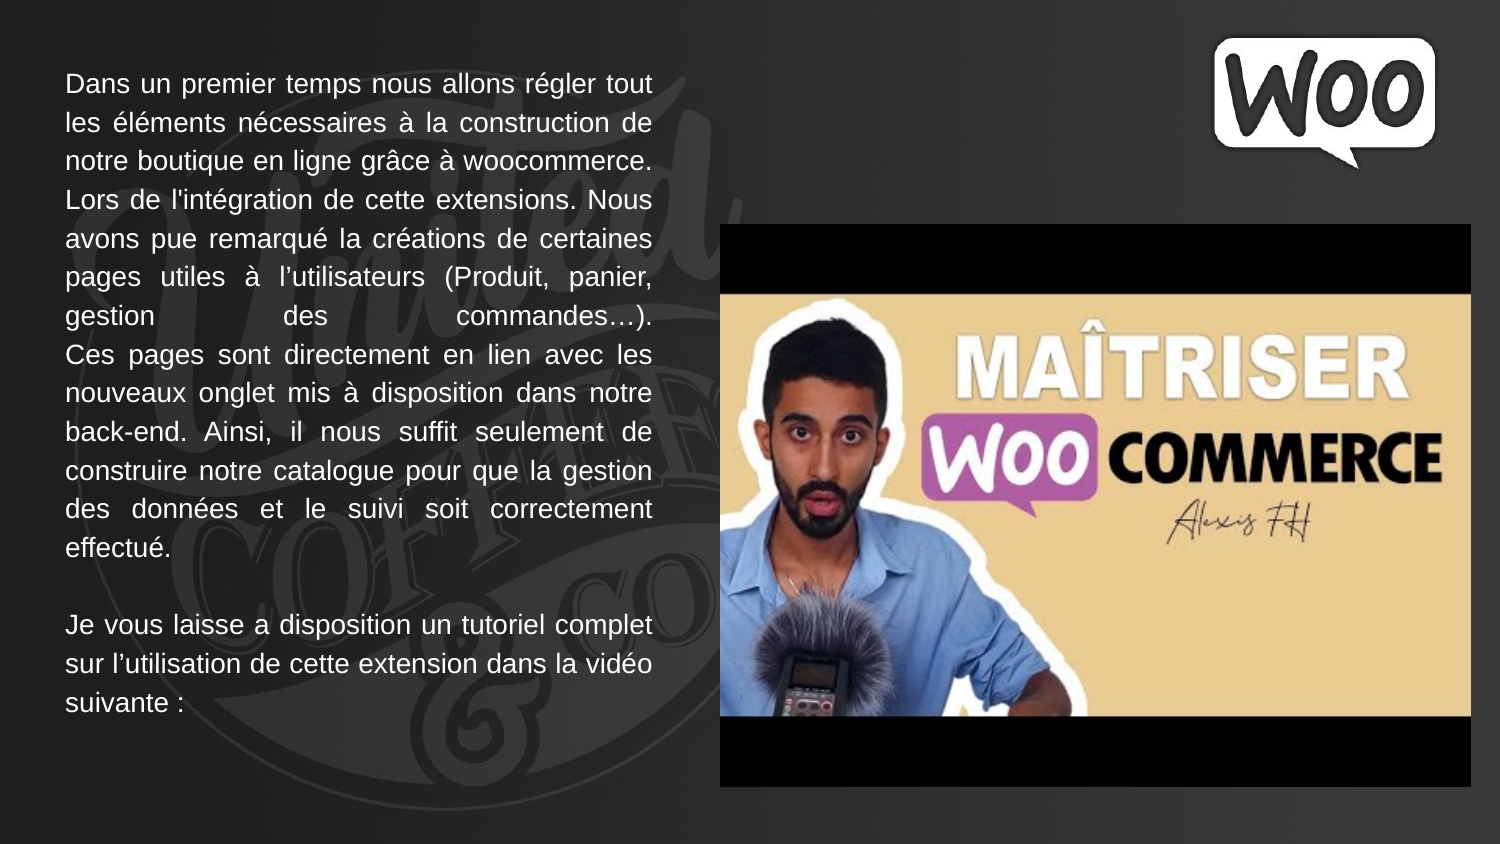

# Dans un premier temps nous allons régler tout les éléments nécessaires à la construction de notre boutique en ligne grâce à woocommerce. Lors de l'intégration de cette extensions. Nous avons pue remarqué la créations de certaines pages utiles à l’utilisateurs (Produit, panier, gestion des commandes…). Ces pages sont directement en lien avec les nouveaux onglet mis à disposition dans notre back-end. Ainsi, il nous suffit seulement de construire notre catalogue pour que la gestion des données et le suivi soit correctement effectué. Je vous laisse a disposition un tutoriel complet sur l’utilisation de cette extension dans la vidéo suivante :